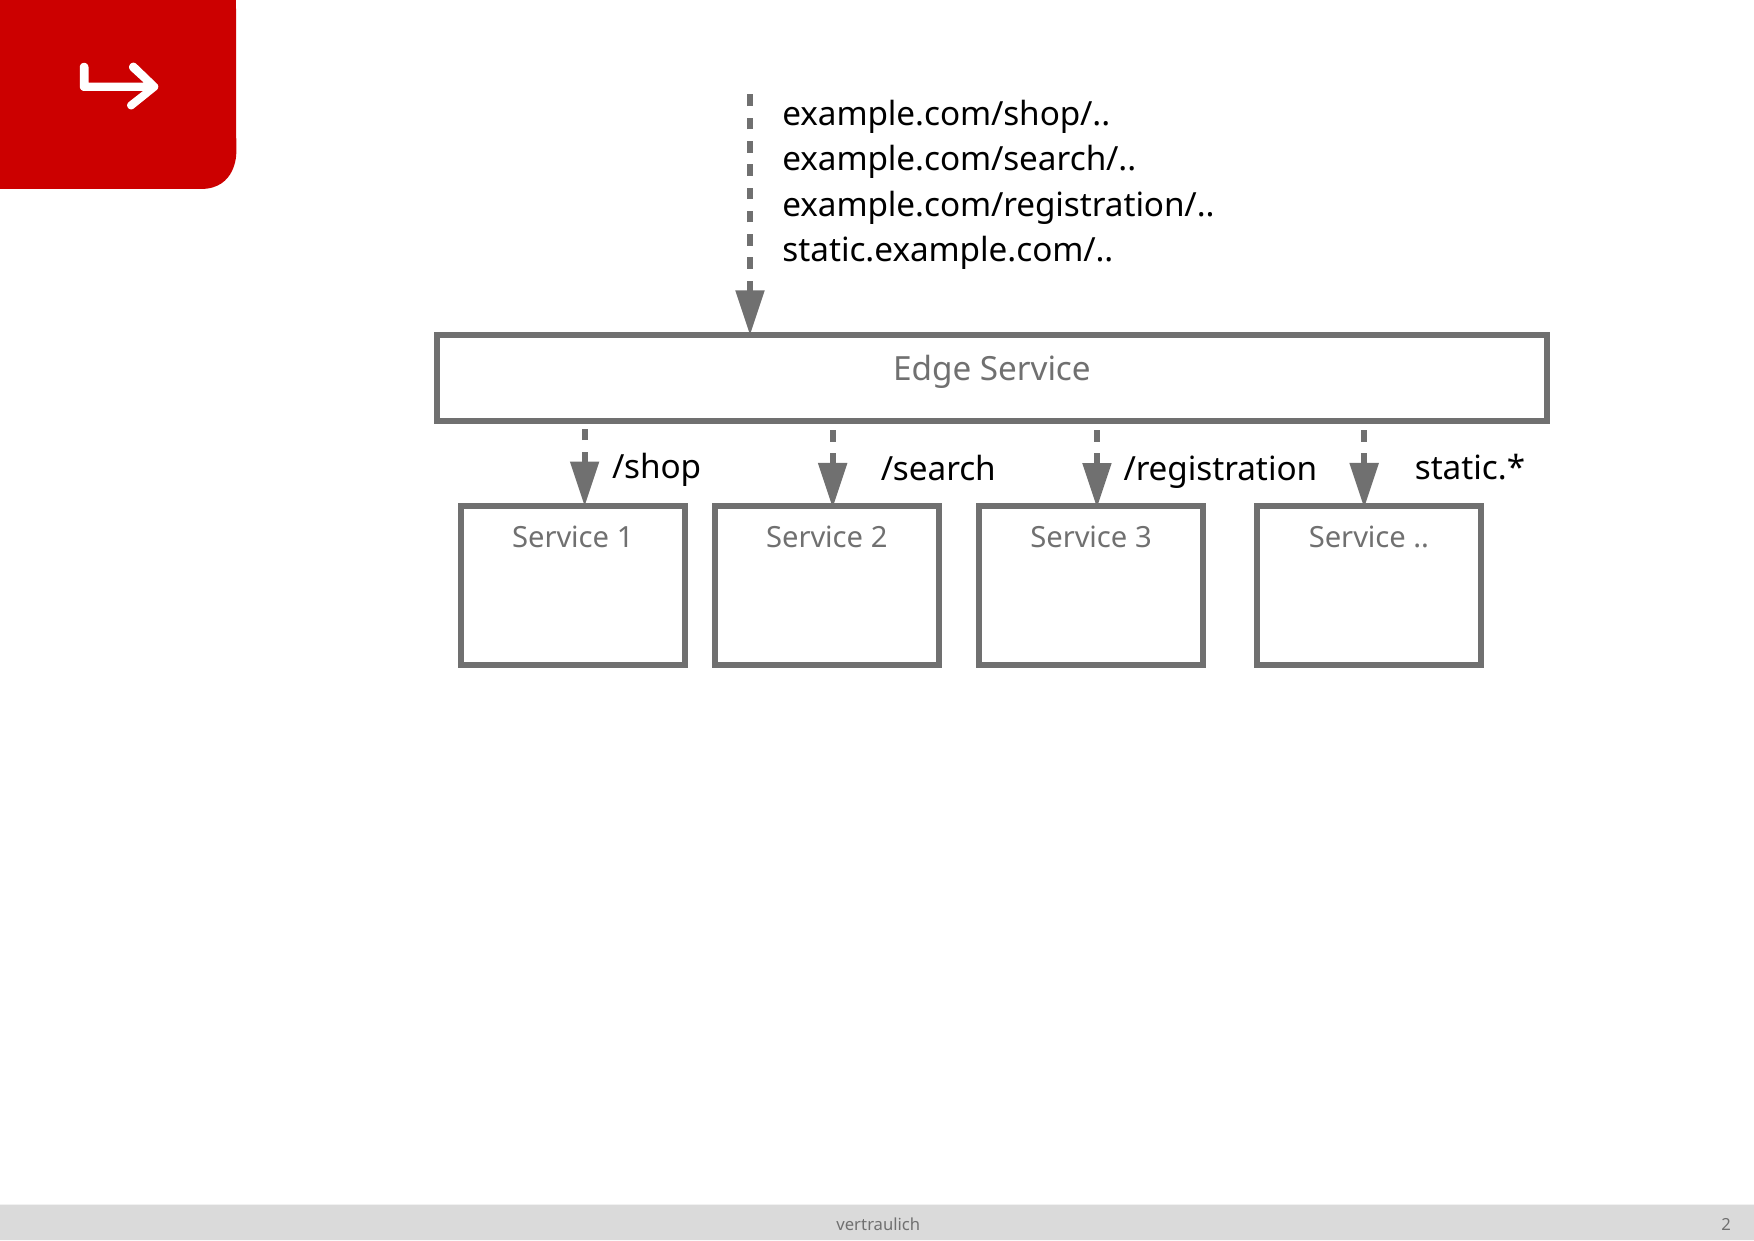

example.com/shop/..
example.com/search/..
example.com/registration/..
static.example.com/..
Edge Service
/shop
static.*
/search
/registration
Service 1
Service 2
Service ..
Service 3
2